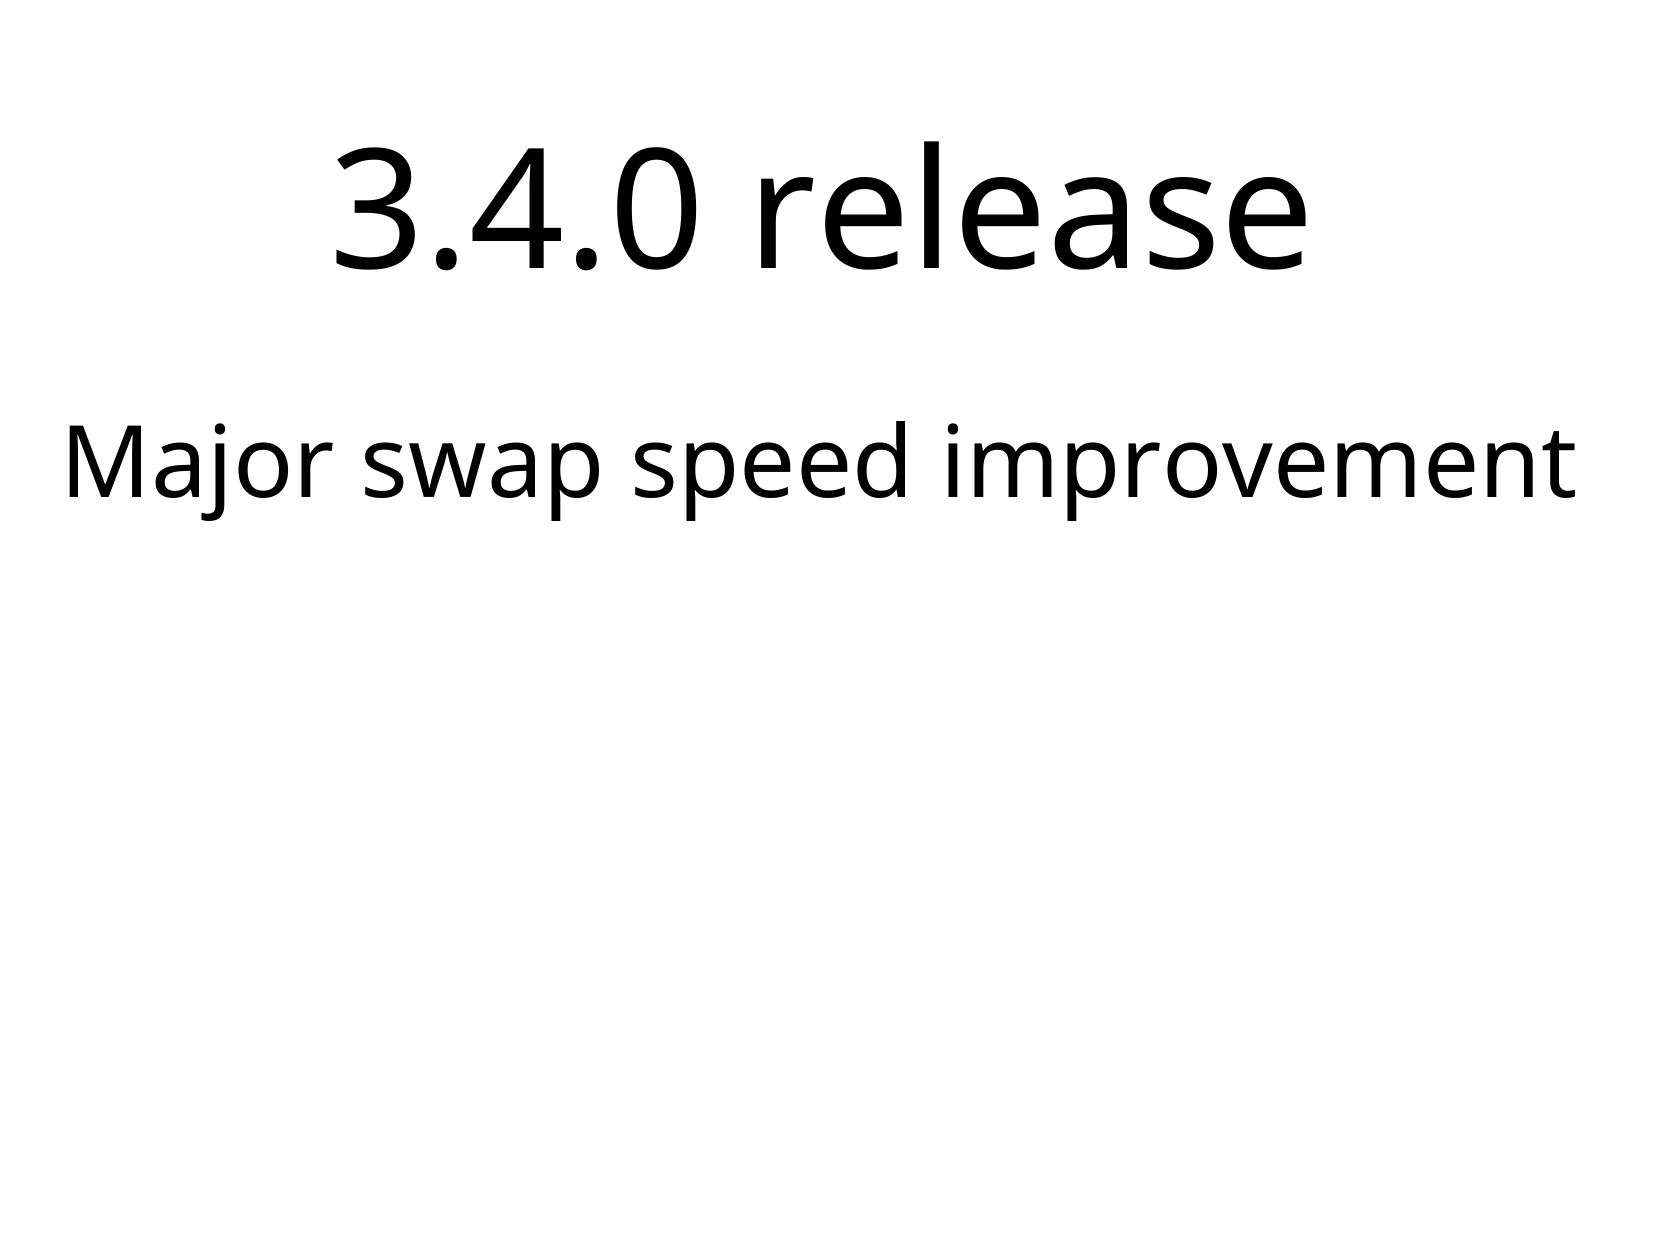

3.4.0 release
Major swap speed improvement
2.6.20 to 2.6.24-rc8